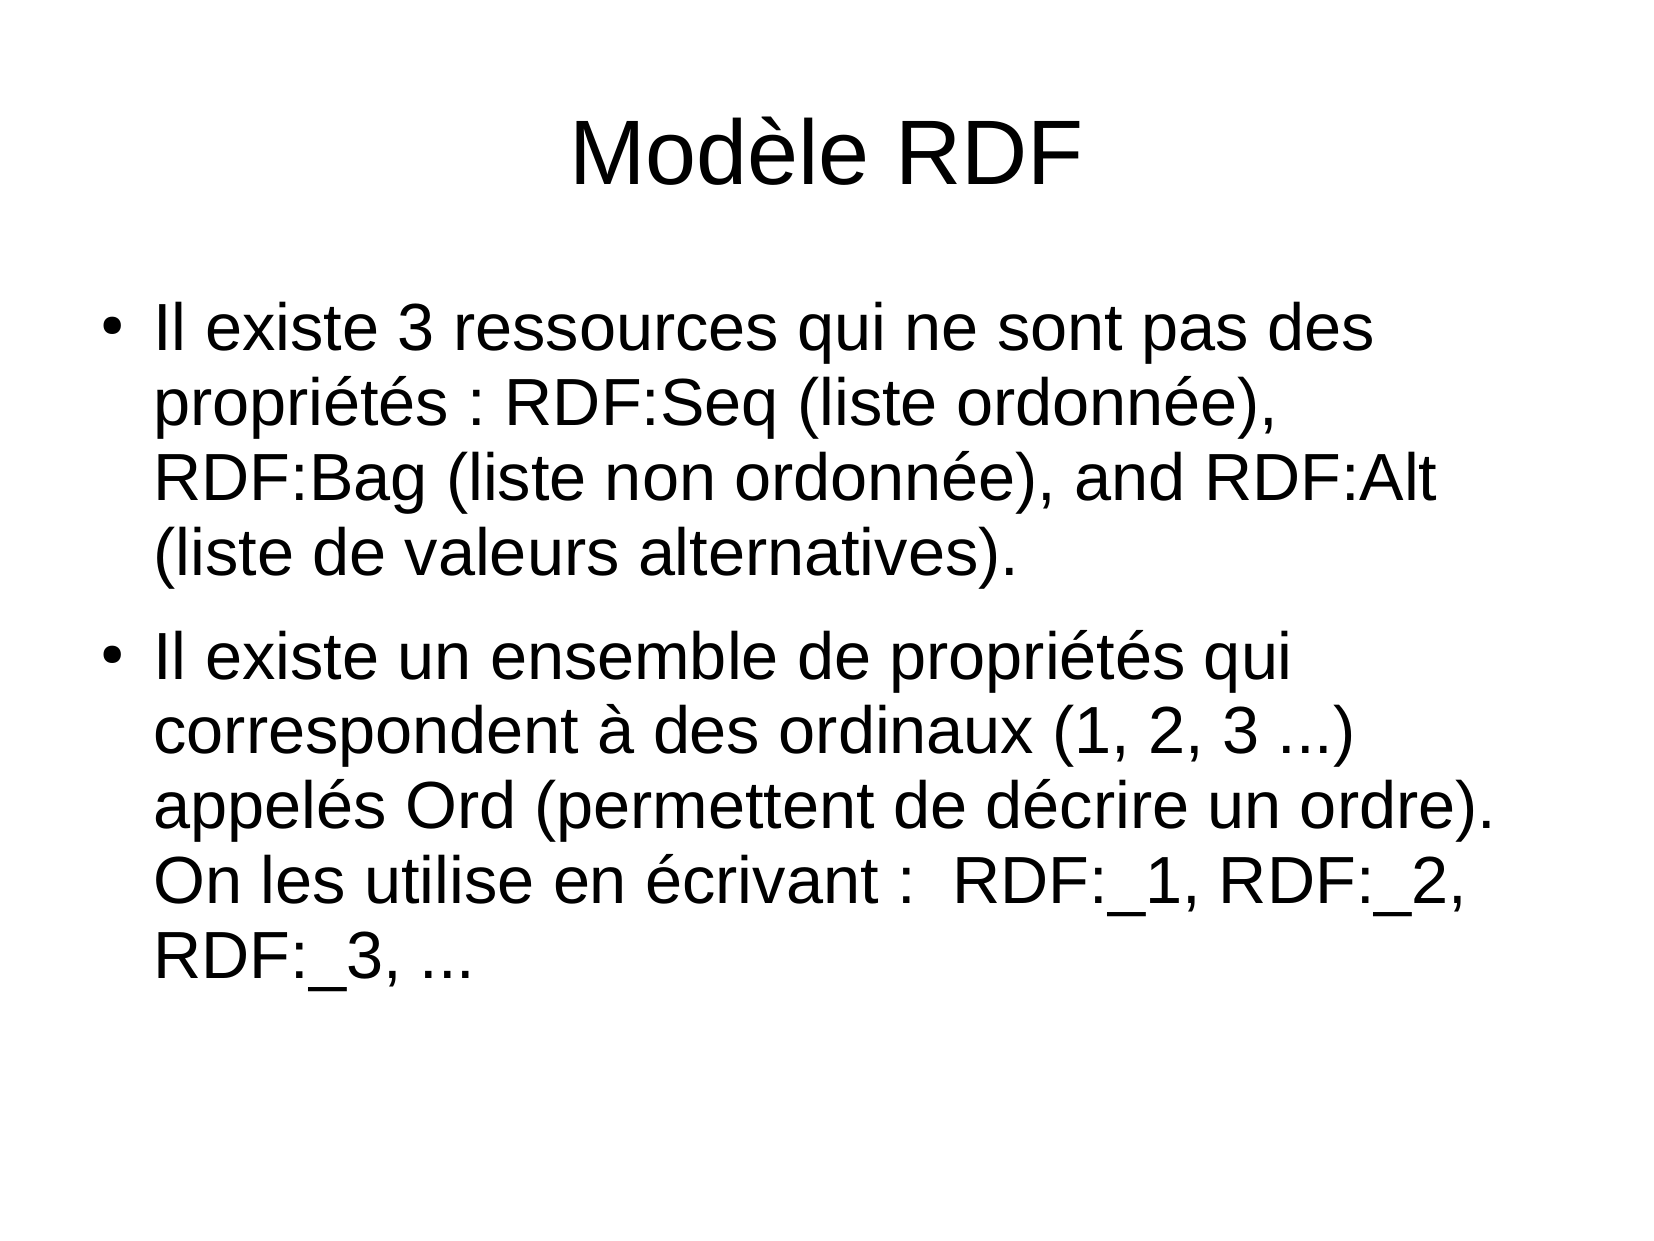

# Modèle RDF
Il existe 3 ressources qui ne sont pas des propriétés : RDF:Seq (liste ordonnée), RDF:Bag (liste non ordonnée), and RDF:Alt (liste de valeurs alternatives).
Il existe un ensemble de propriétés qui correspondent à des ordinaux (1, 2, 3 ...) appelés Ord (permettent de décrire un ordre). On les utilise en écrivant : RDF:_1, RDF:_2, RDF:_3, ...